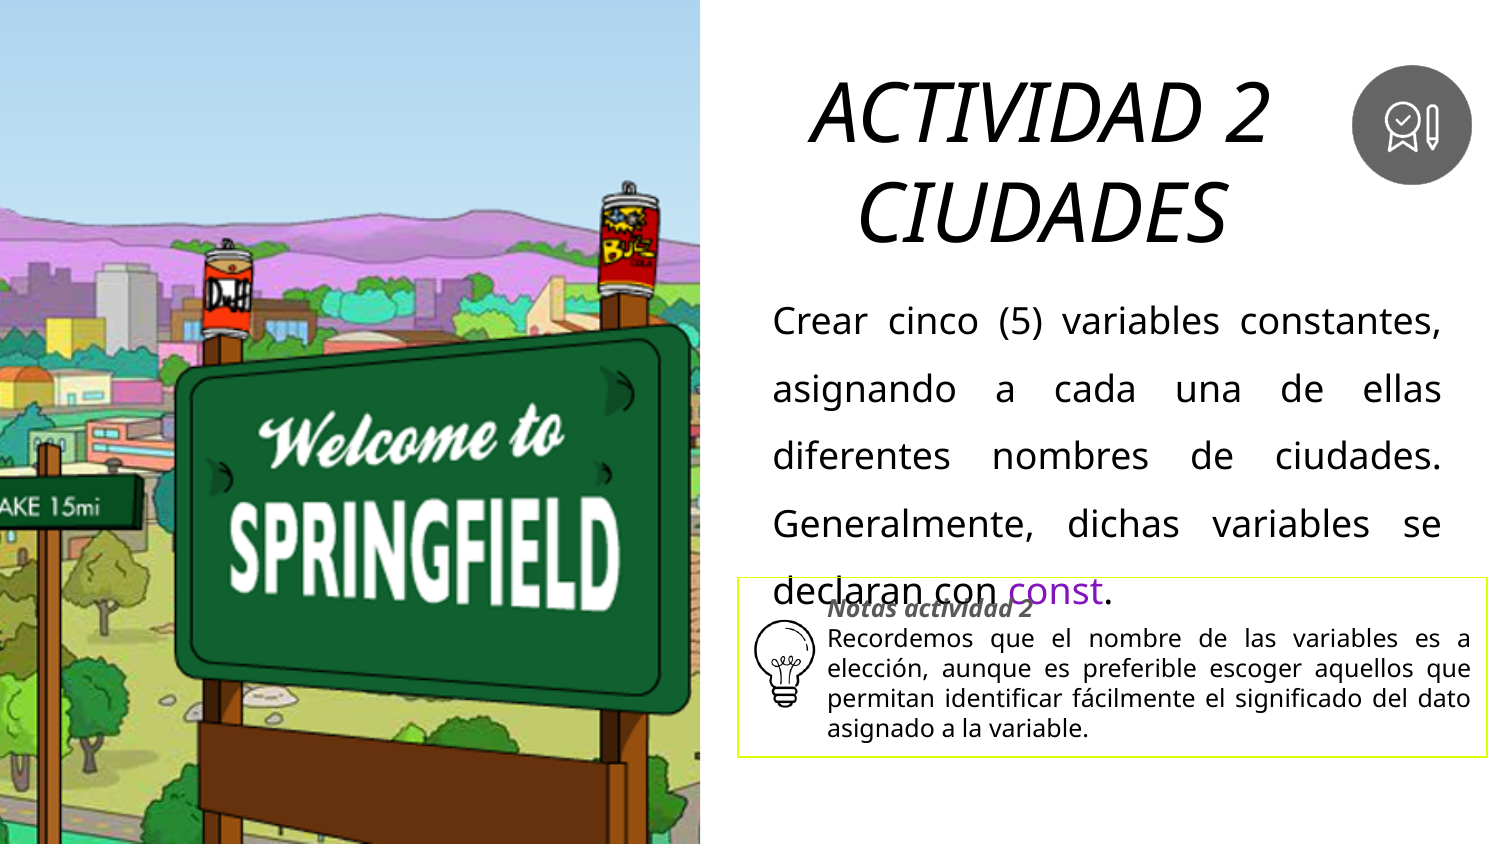

ACTIVIDAD 2
CIUDADES
Crear cinco (5) variables constantes, asignando a cada una de ellas diferentes nombres de ciudades. Generalmente, dichas variables se declaran con const.
Notas actividad 2
Recordemos que el nombre de las variables es a elección, aunque es preferible escoger aquellos que permitan identificar fácilmente el significado del dato asignado a la variable.